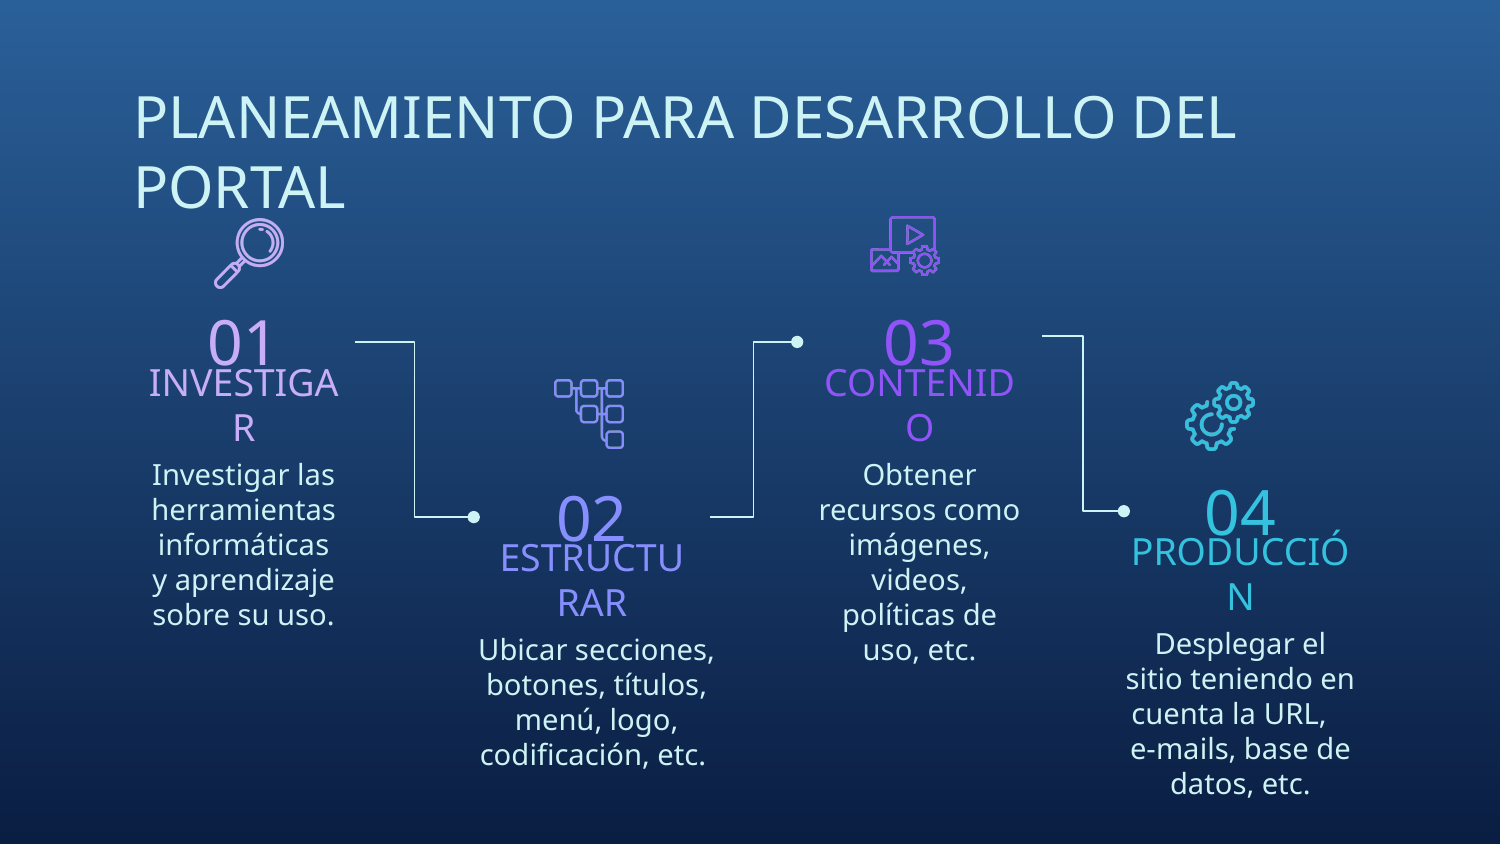

# PLANEAMIENTO PARA DESARROLLO DEL PORTAL
01
INVESTIGAR
Investigar las herramientas informáticas y aprendizaje sobre su uso.
03
CONTENIDO
Obtener recursos como imágenes, videos, políticas de uso, etc.
04
PRODUCCIÓN
Desplegar el sitio teniendo en cuenta la URL, e-mails, base de datos, etc.
02
ESTRUCTURAR
Ubicar secciones, botones, títulos, menú, logo, codificación, etc.